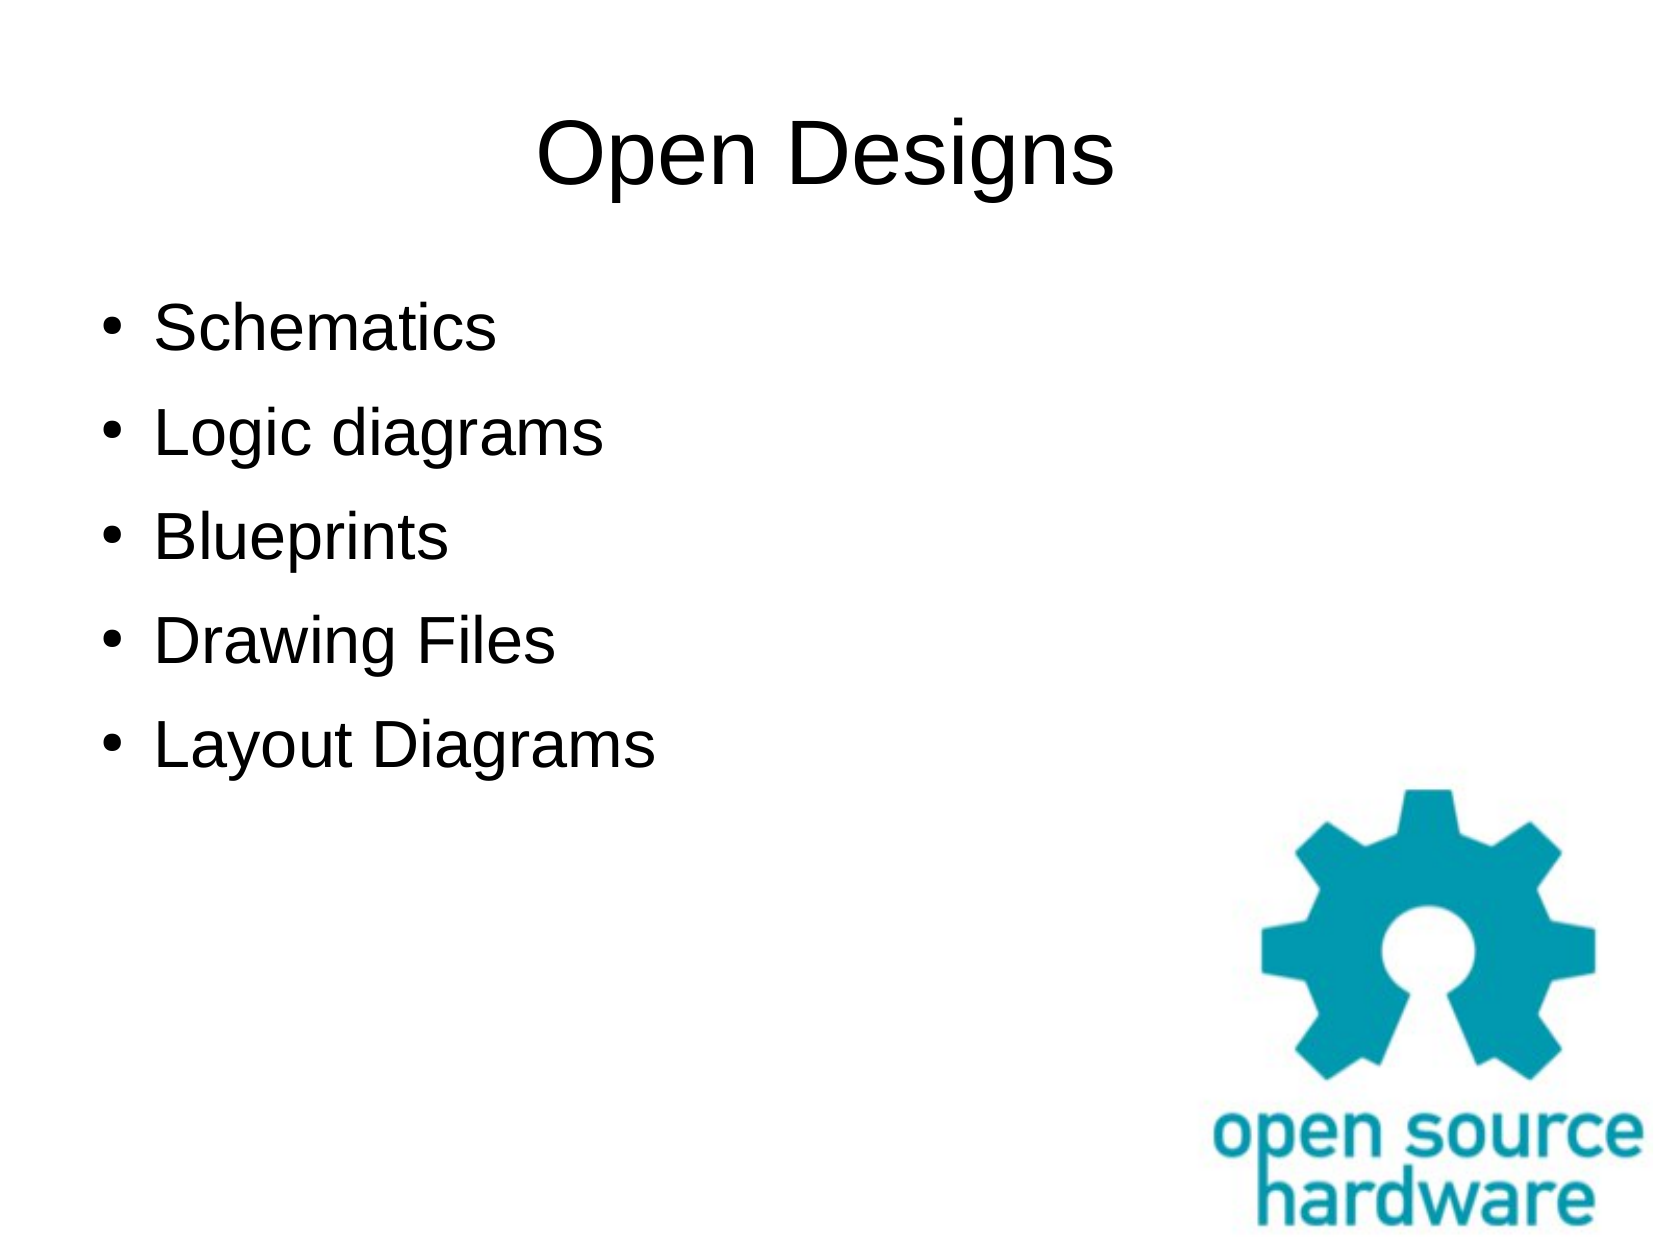

# Open Designs
Schematics
Logic diagrams
Blueprints
Drawing Files
Layout Diagrams